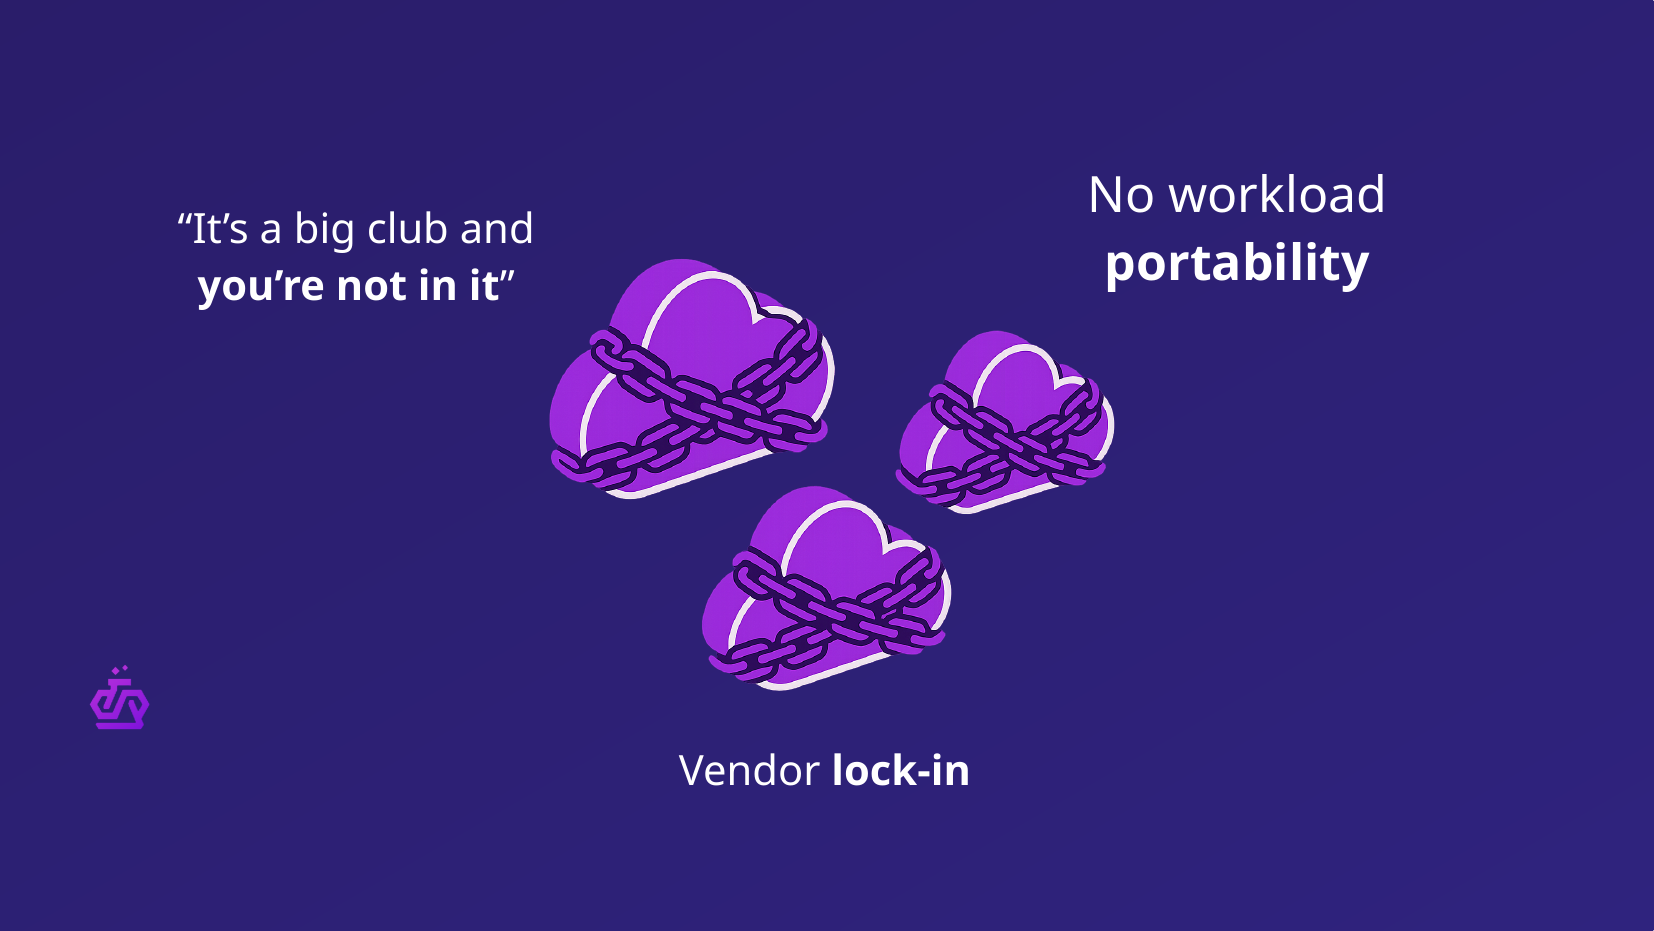

No workload portability
“It’s a big club and you’re not in it”
Vendor lock-in